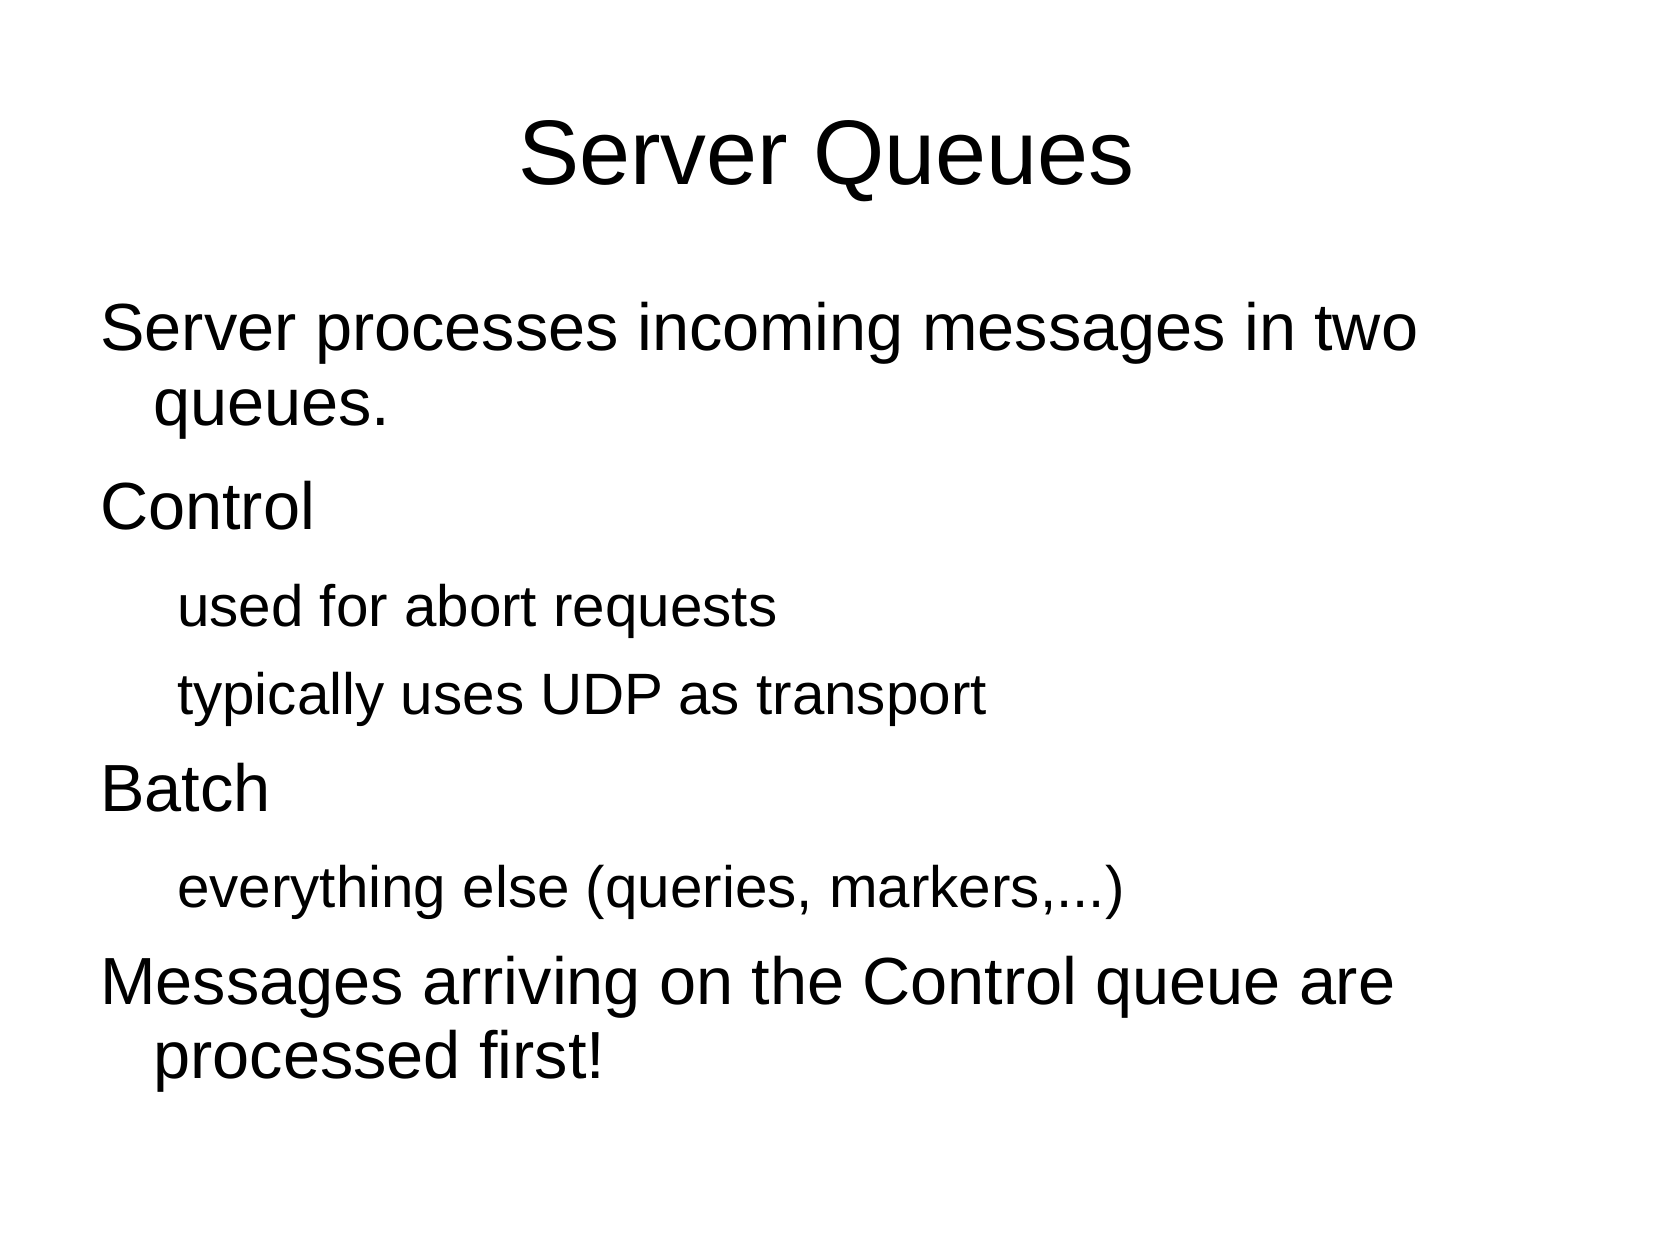

# Server Queues
Server processes incoming messages in two queues.
Control
used for abort requests
typically uses UDP as transport
Batch
everything else (queries, markers,...)
Messages arriving on the Control queue are processed first!